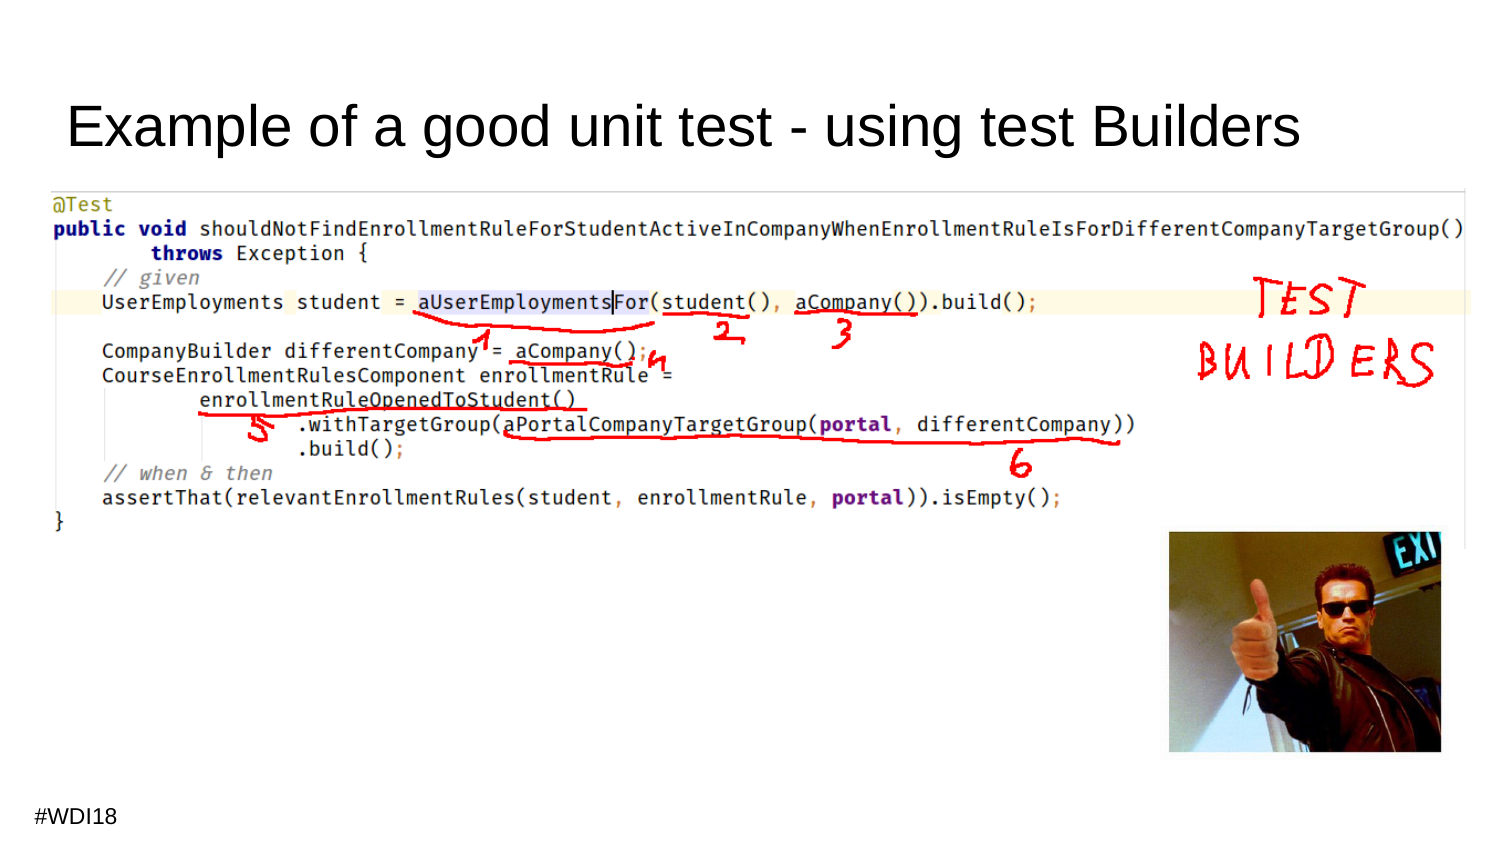

# Example of a good unit test - using test Builders
 #WDI18